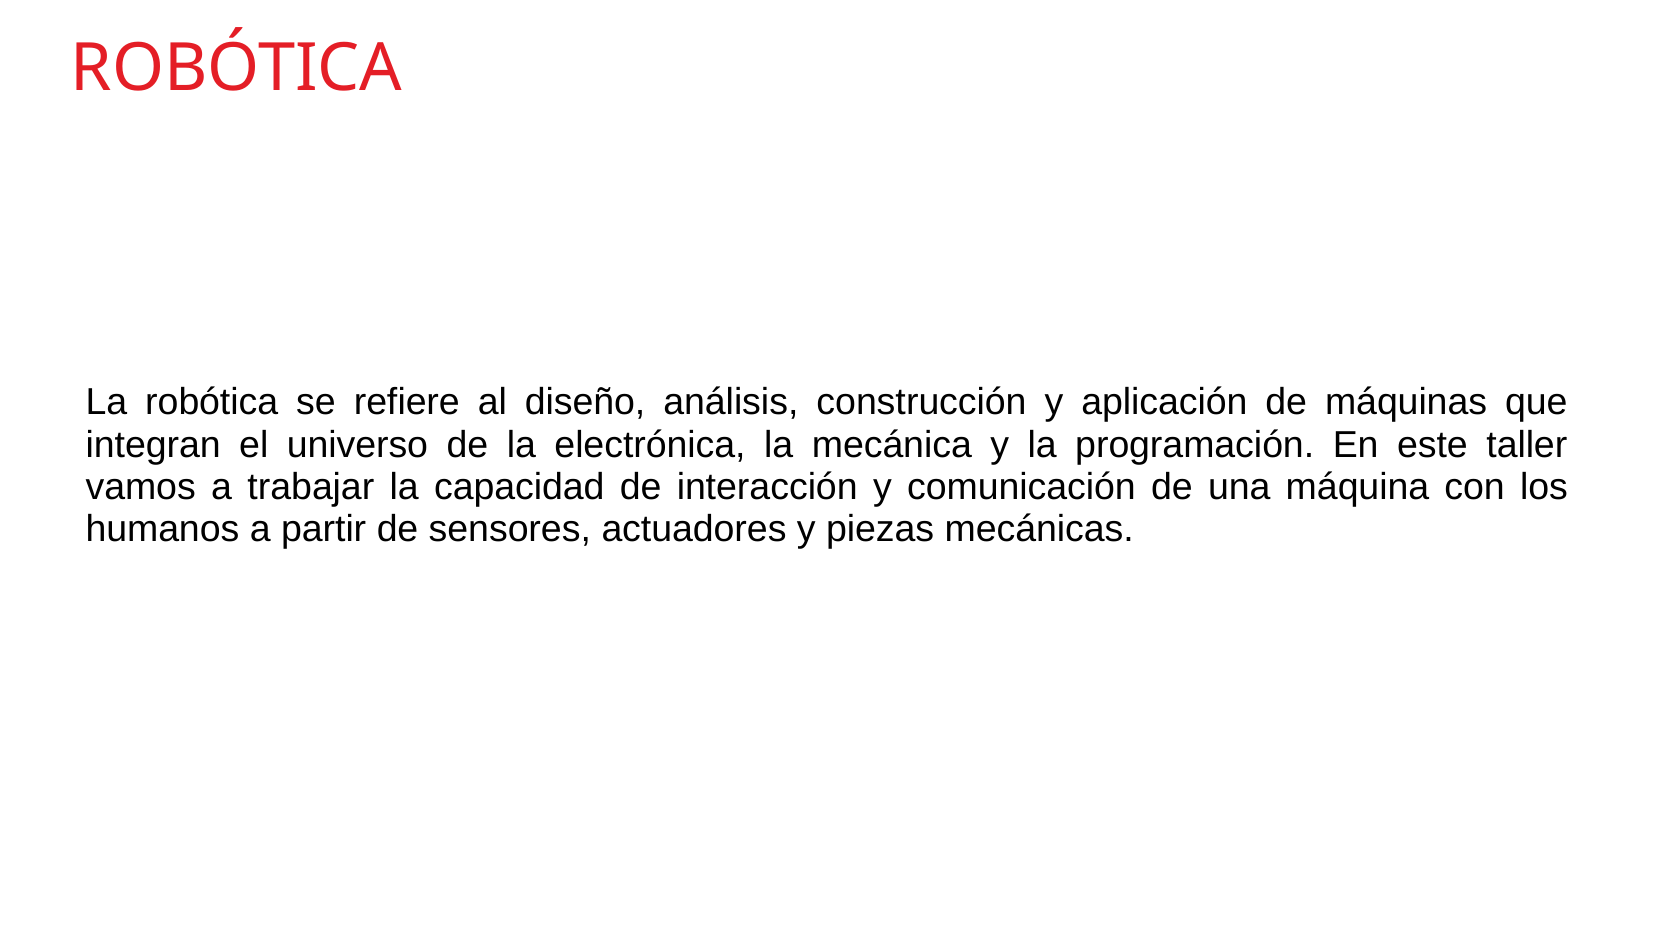

# ROBÓTICA
La robótica se refiere al diseño, análisis, construcción y aplicación de máquinas que integran el universo de la electrónica, la mecánica y la programación. En este taller vamos a trabajar la capacidad de interacción y comunicación de una máquina con los humanos a partir de sensores, actuadores y piezas mecánicas.